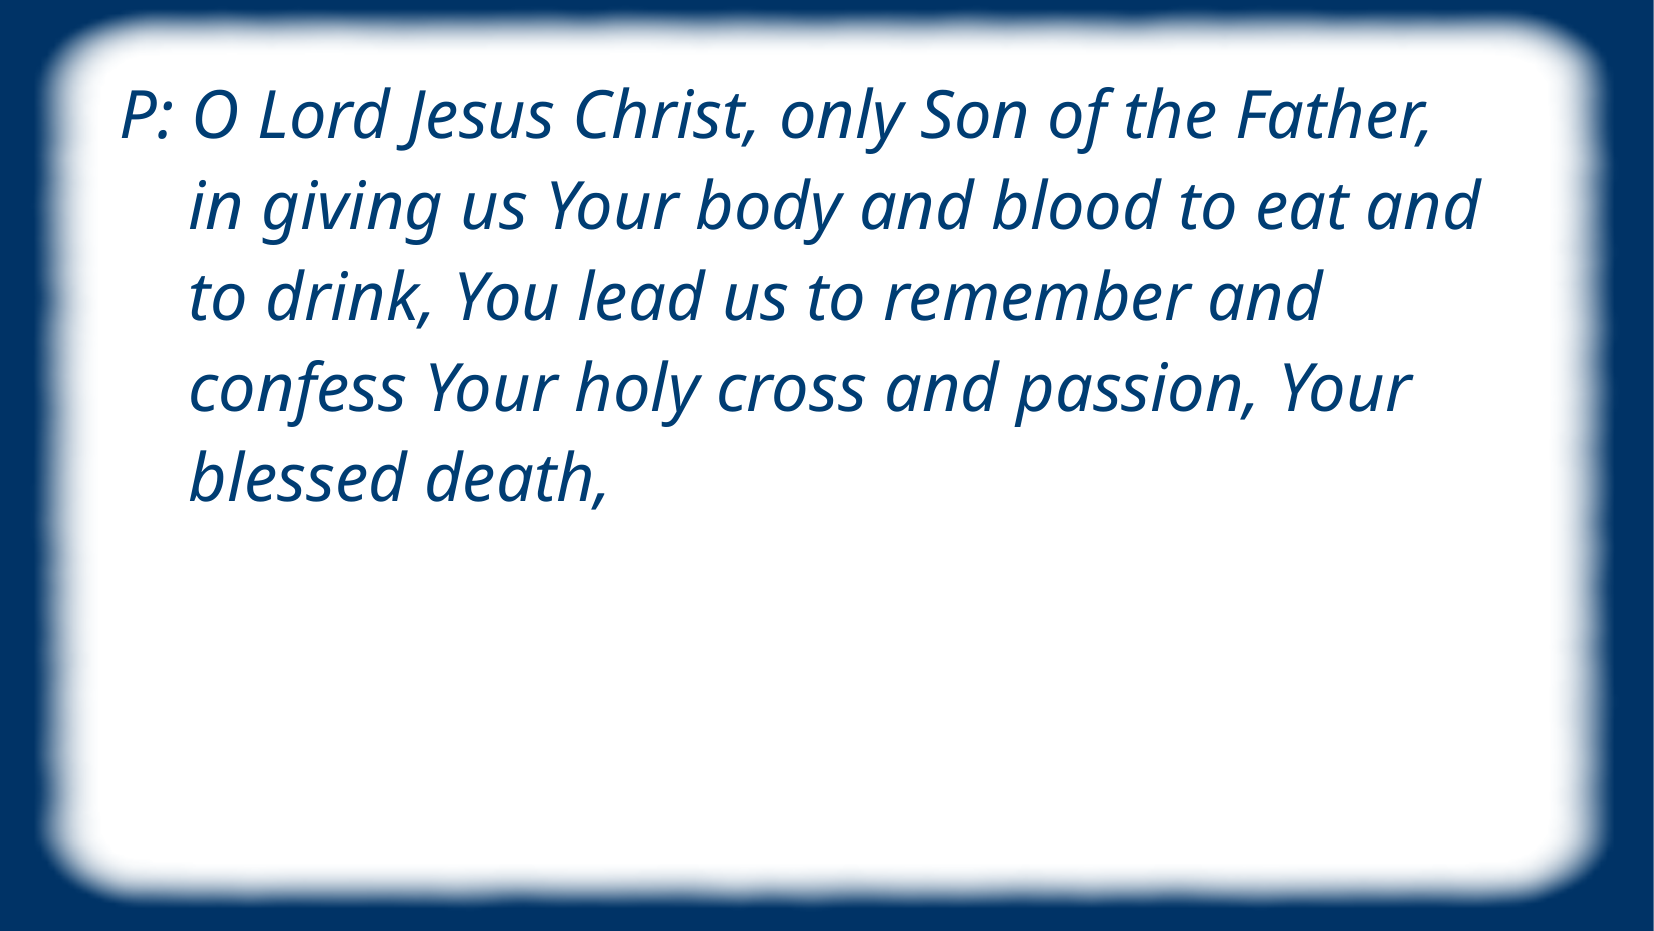

P	: O Lord Jesus Christ, only Son of the Father,
 in giving us Your body and blood to eat and
 to drink, You lead us to remember and
 confess Your holy cross and passion, Your
 blessed death,